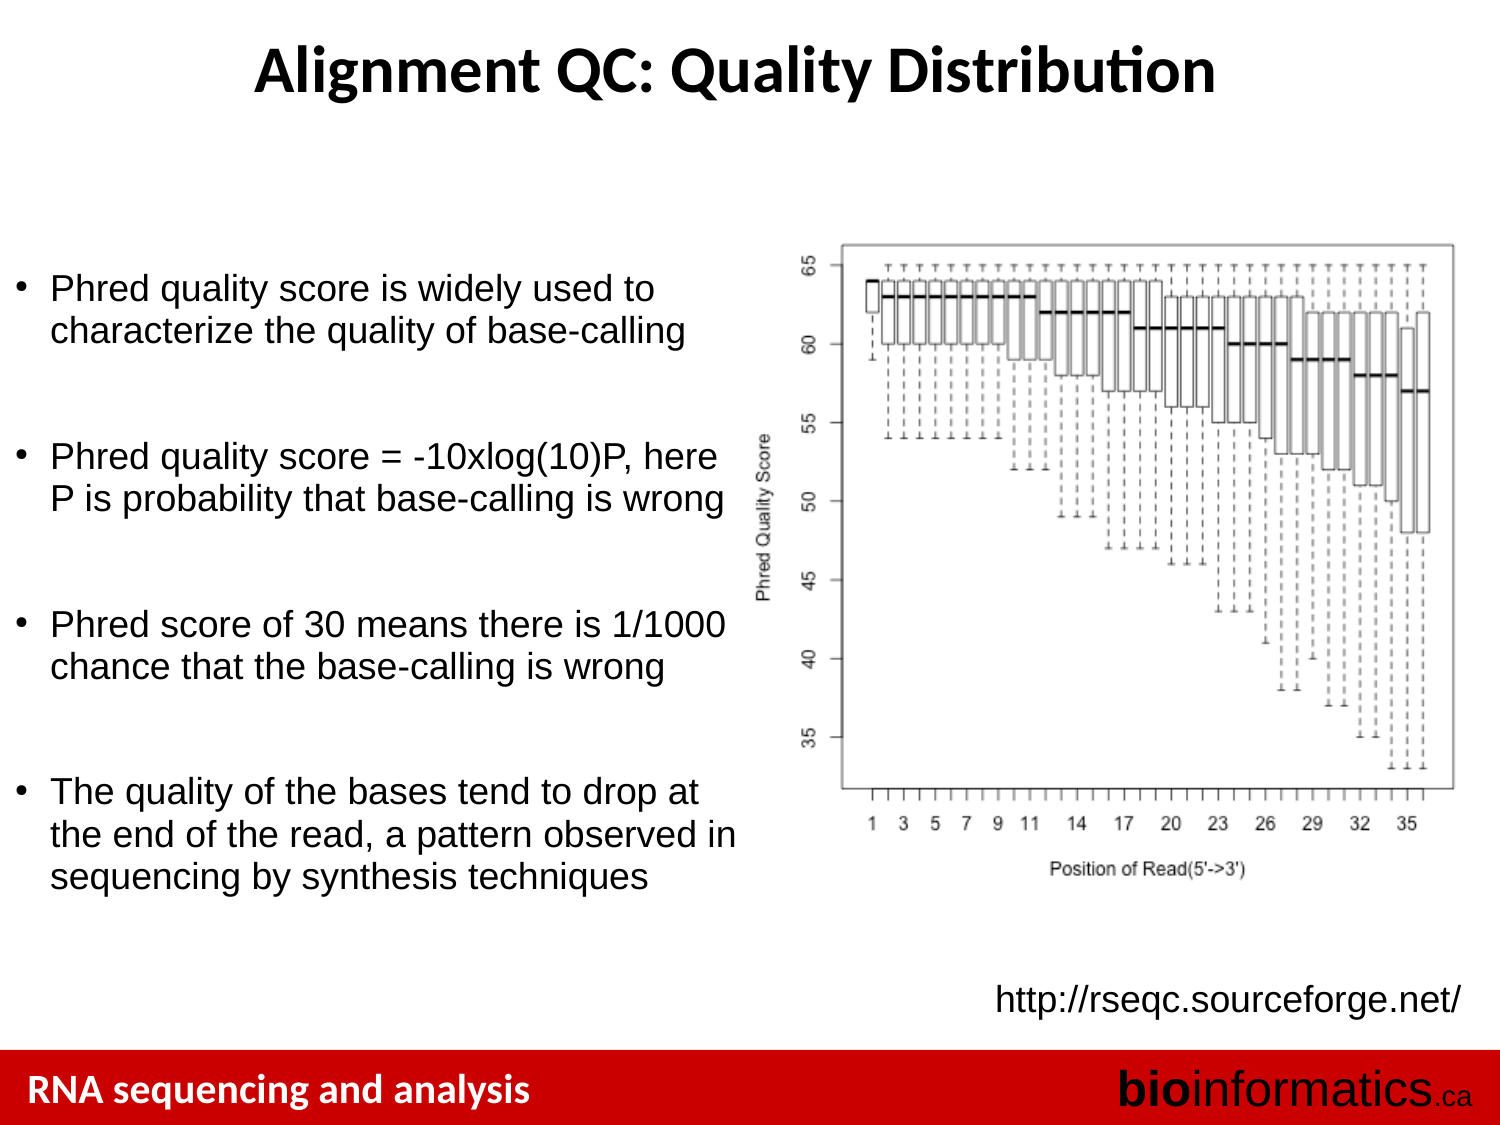

# Alignment QC: Quality Distribution
Phred quality score is widely used to characterize the quality of base-calling
Phred quality score = -10xlog(10)P, here P is probability that base-calling is wrong
Phred score of 30 means there is 1/1000 chance that the base-calling is wrong
The quality of the bases tend to drop at the end of the read, a pattern observed in sequencing by synthesis techniques
http://rseqc.sourceforge.net/